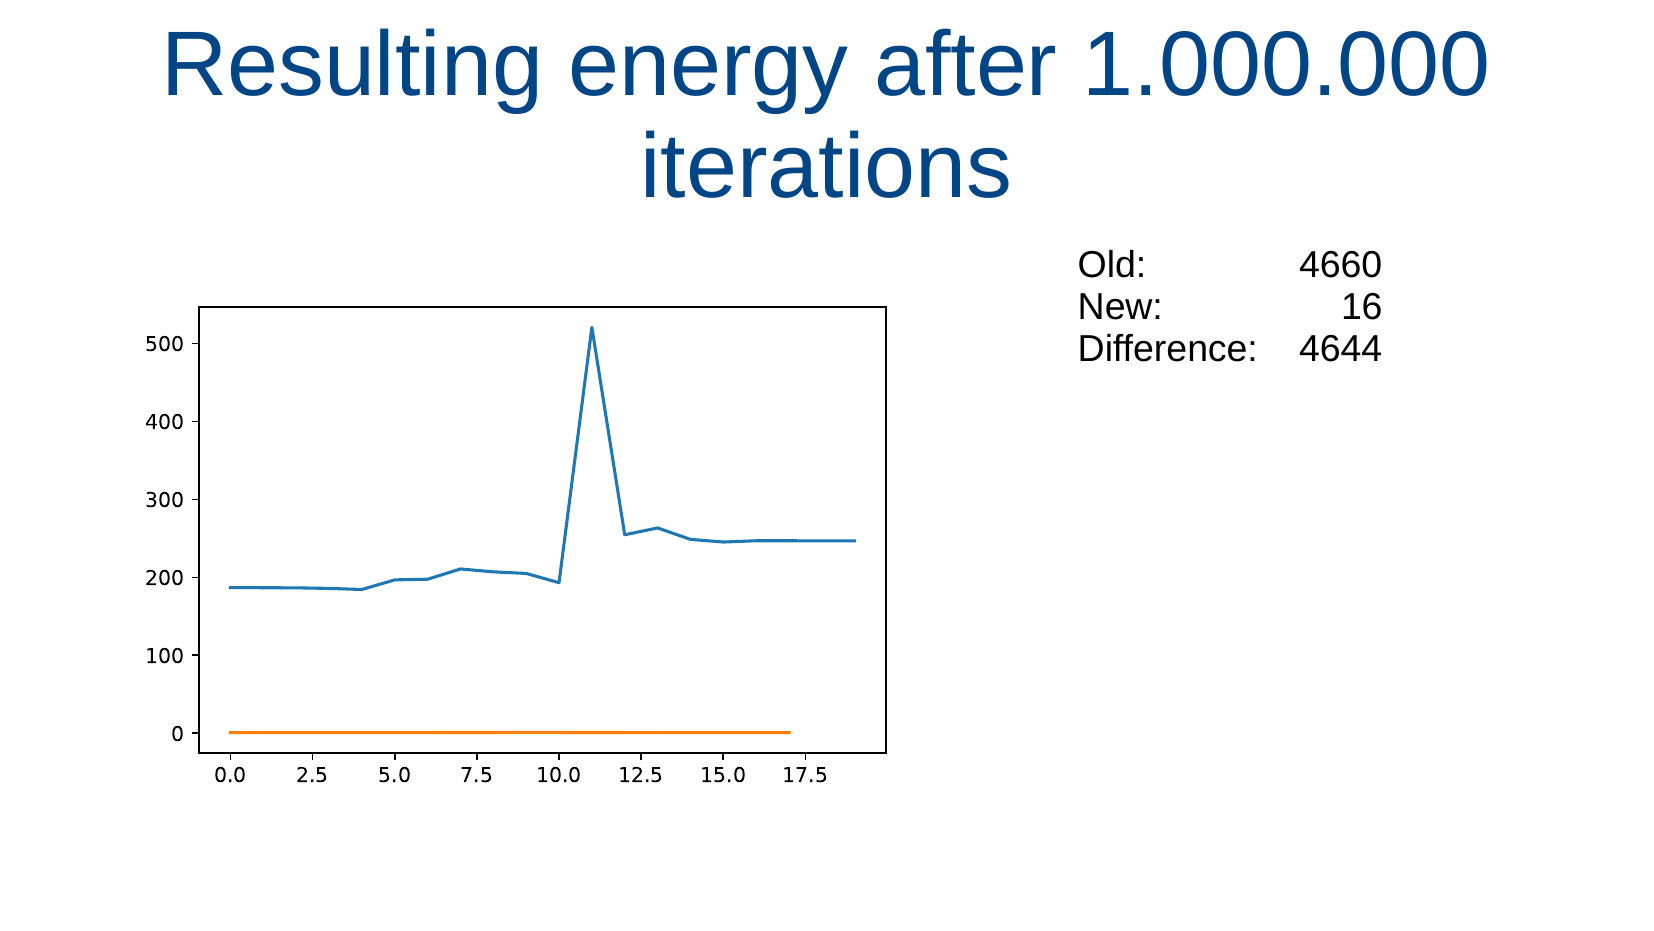

# Resulting energy after 1.000.000 iterations
Old: 		4660
New: 		 16
Difference:	4644